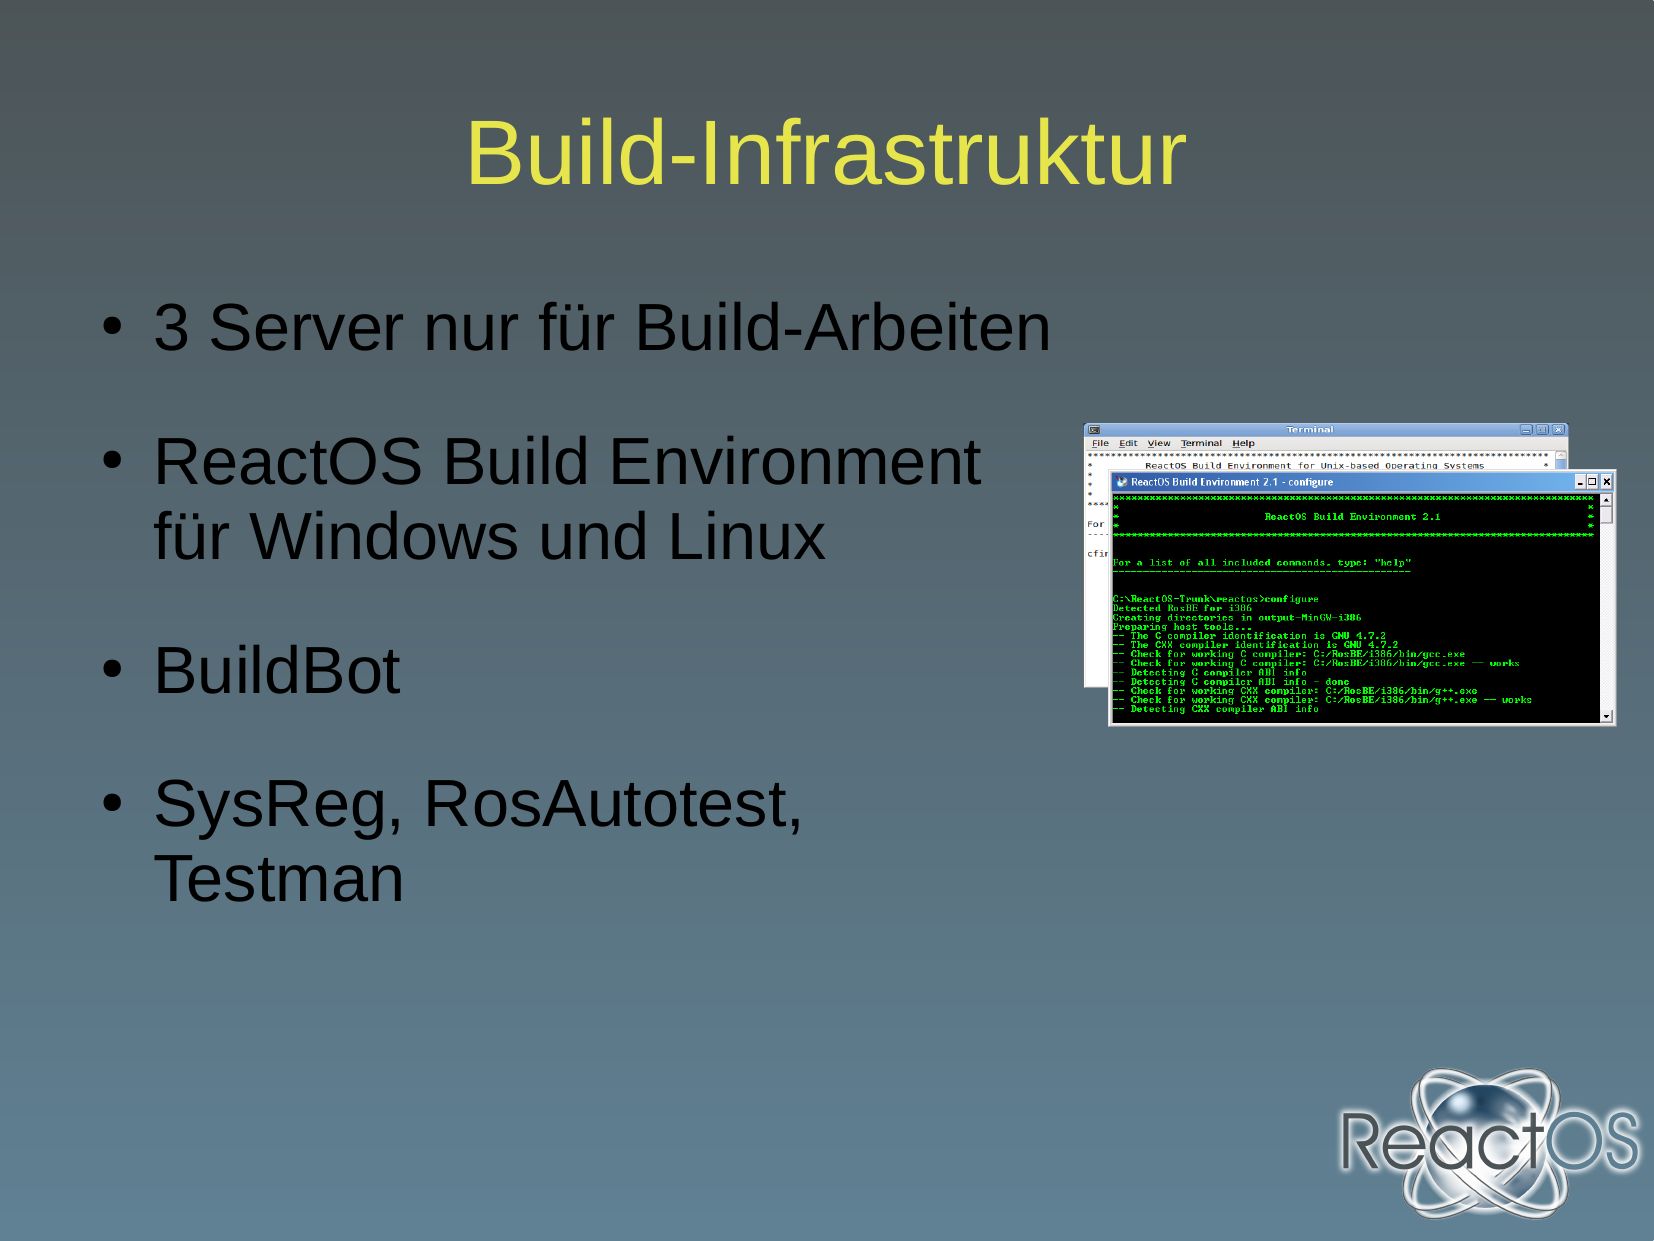

# Build-Infrastruktur
3 Server nur für Build-Arbeiten
ReactOS Build Environment für Windows und Linux
BuildBot
SysReg, RosAutotest, Testman